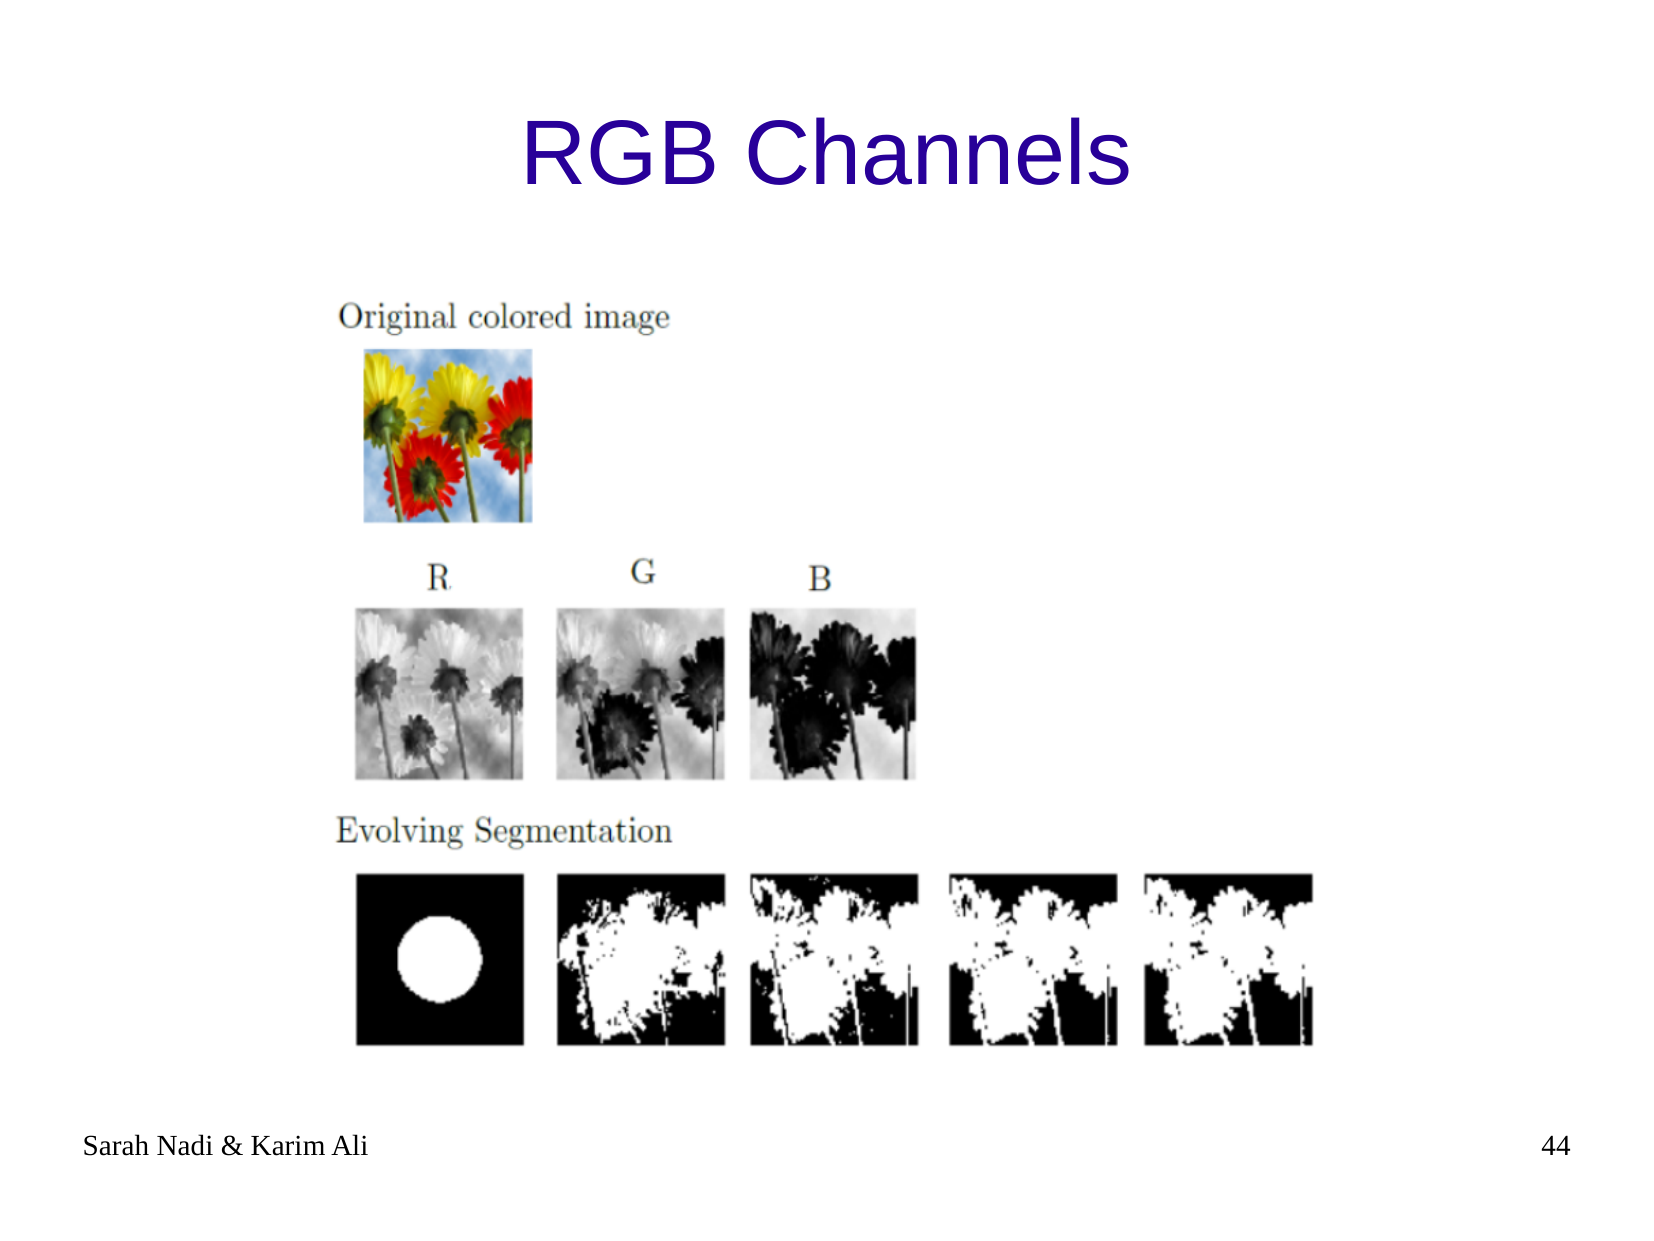

# RGB Channels
Sarah Nadi & Karim Ali
44